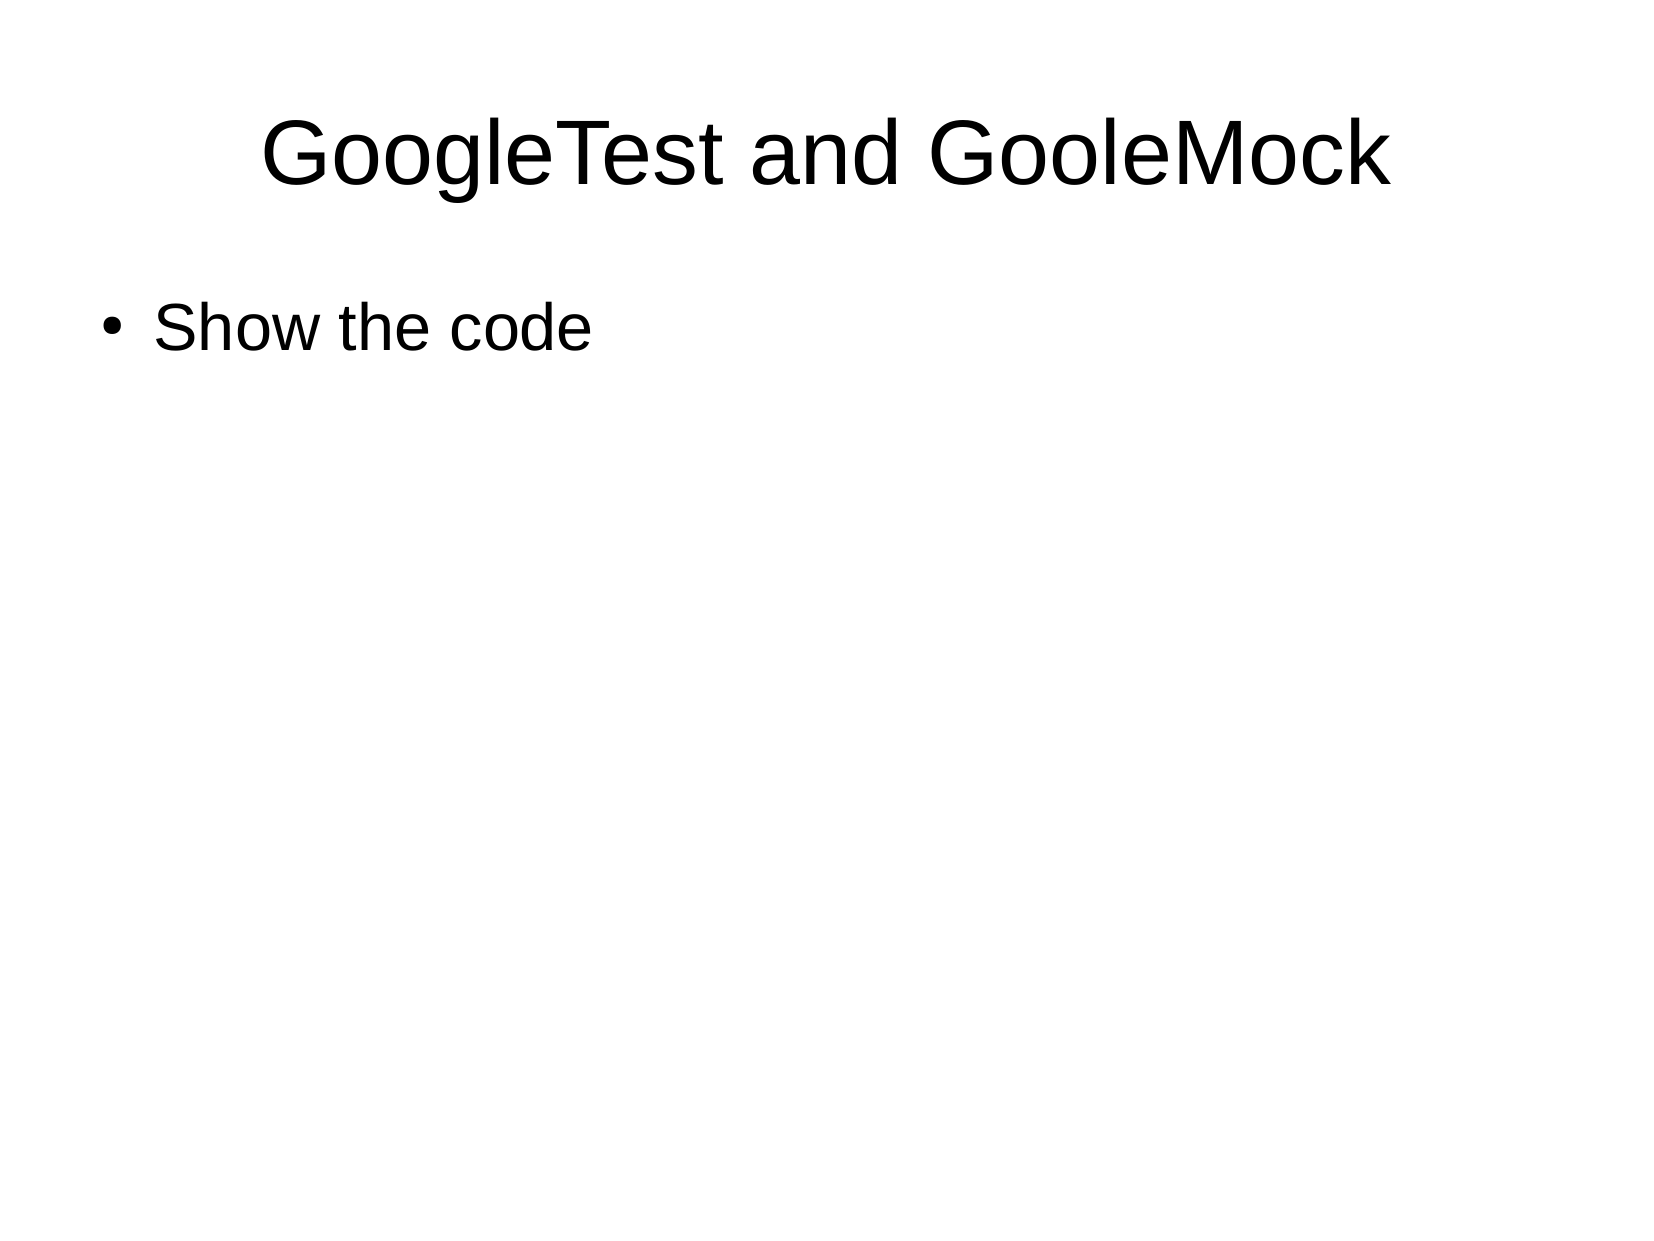

# GoogleTest and GooleMock
Show the code